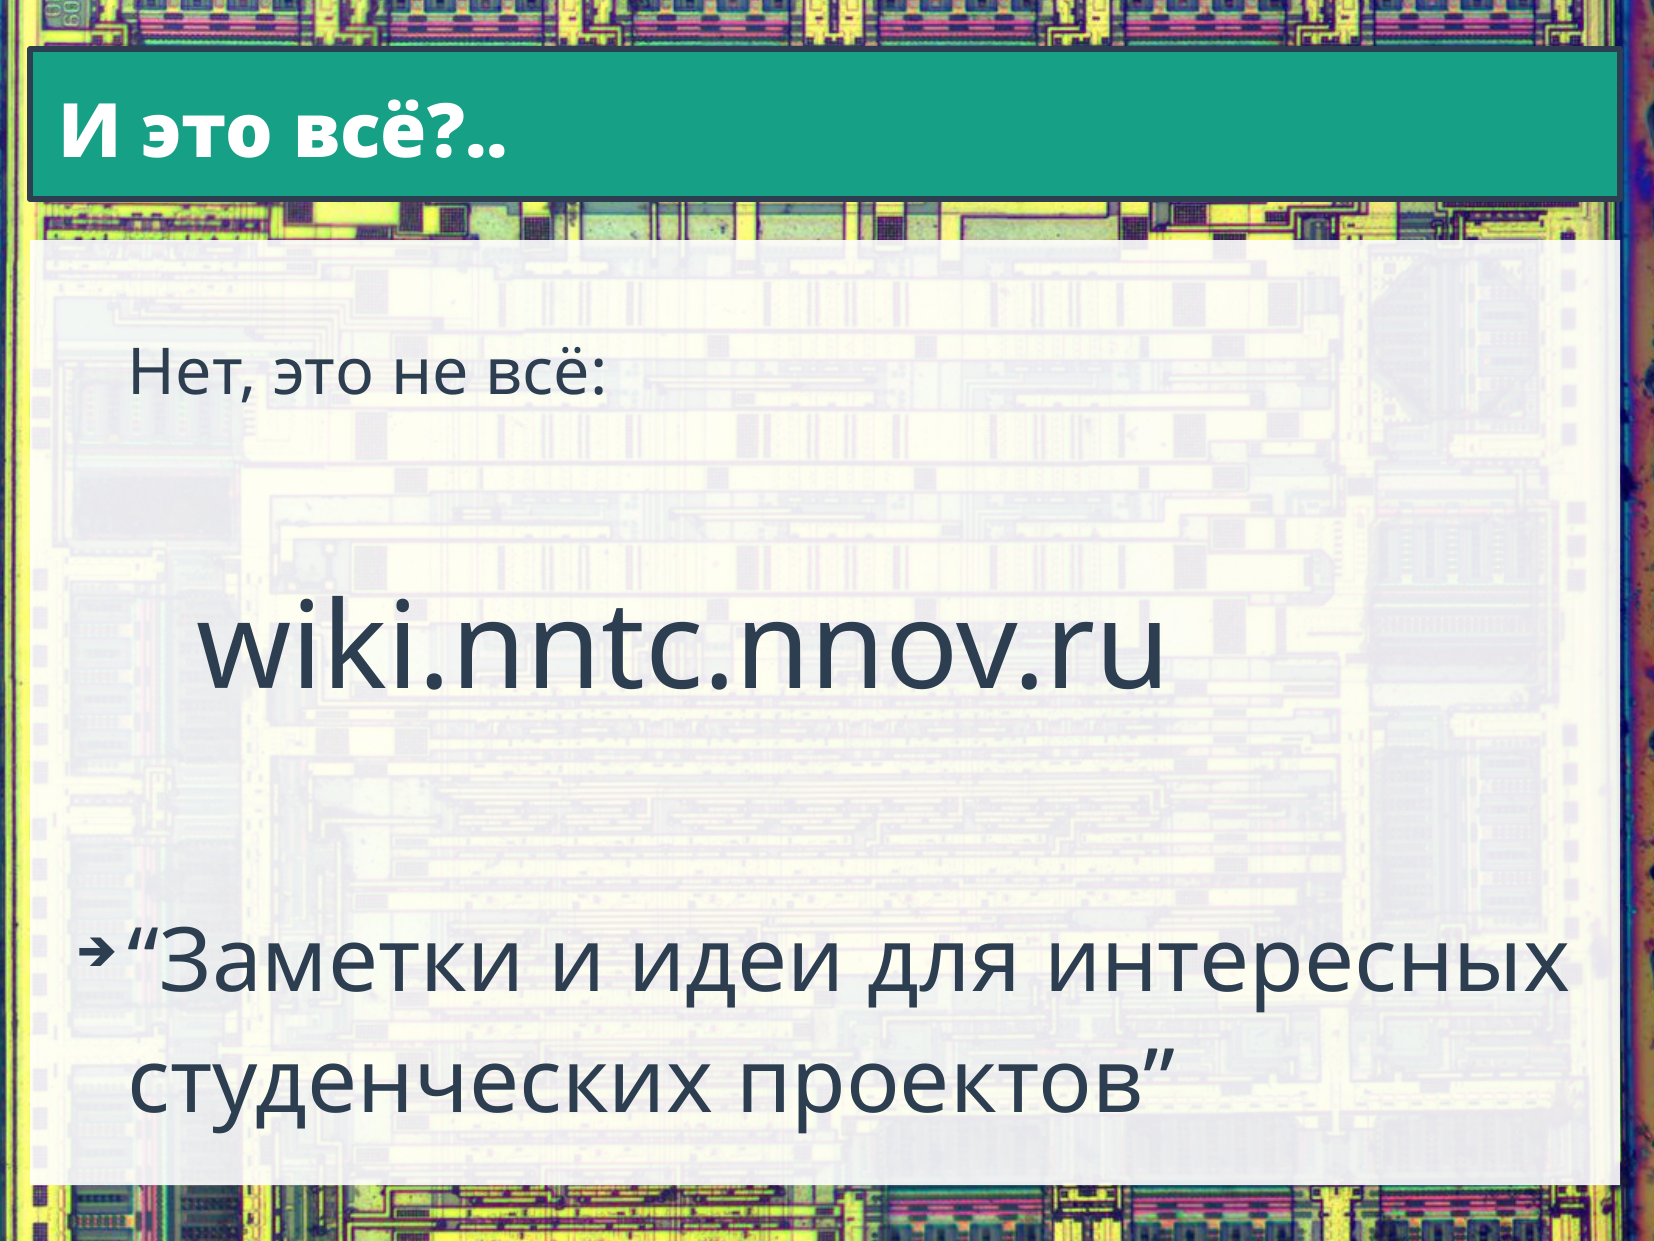

# И это всё?..
Нет, это не всё:
wiki.nntc.nnov.ru
“Заметки и идеи для интересных студенческих проектов”
25